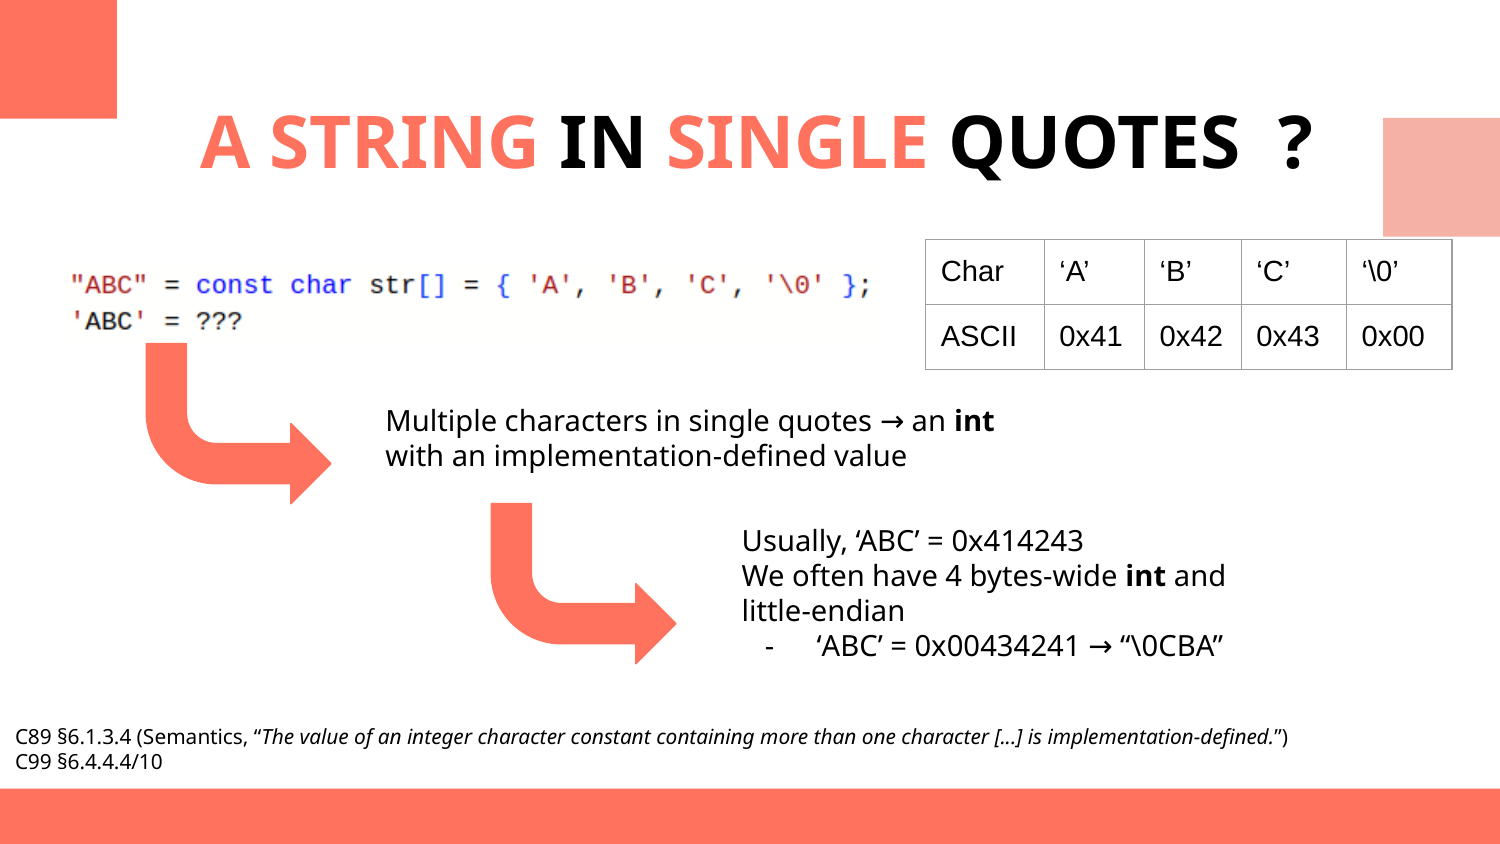

# A STRING IN SINGLE QUOTES ?
| Char | ‘A’ | ‘B’ | ‘C’ | ‘\0’ |
| --- | --- | --- | --- | --- |
| ASCII | 0x41 | 0x42 | 0x43 | 0x00 |
Multiple characters in single quotes → an int with an implementation-defined value
Usually, ‘ABC’ = 0x414243
We often have 4 bytes-wide int and little-endian
‘ABC’ = 0x00434241 → “\0CBA”
C89 §6.1.3.4 (Semantics, “The value of an integer character constant containing more than one character [...] is implementation-defined.”)
C99 §6.4.4.4/10